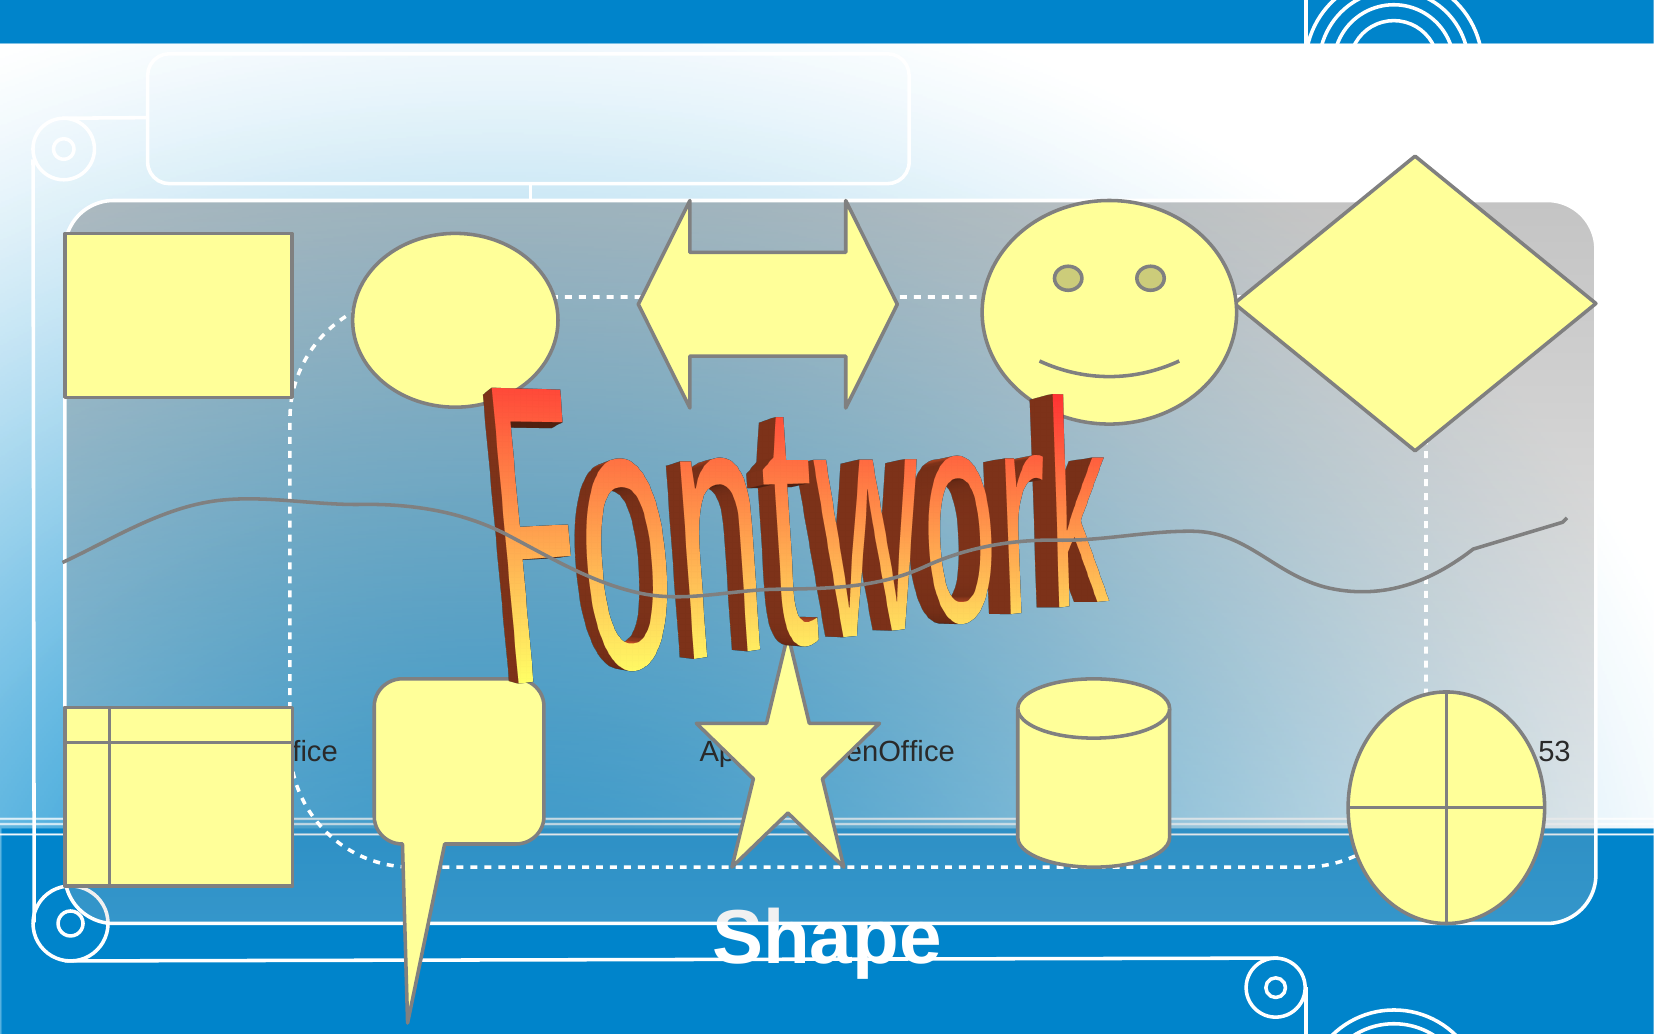

Fontwork
Apache OpenOffice
Apache OpenOffice
53
# Shape